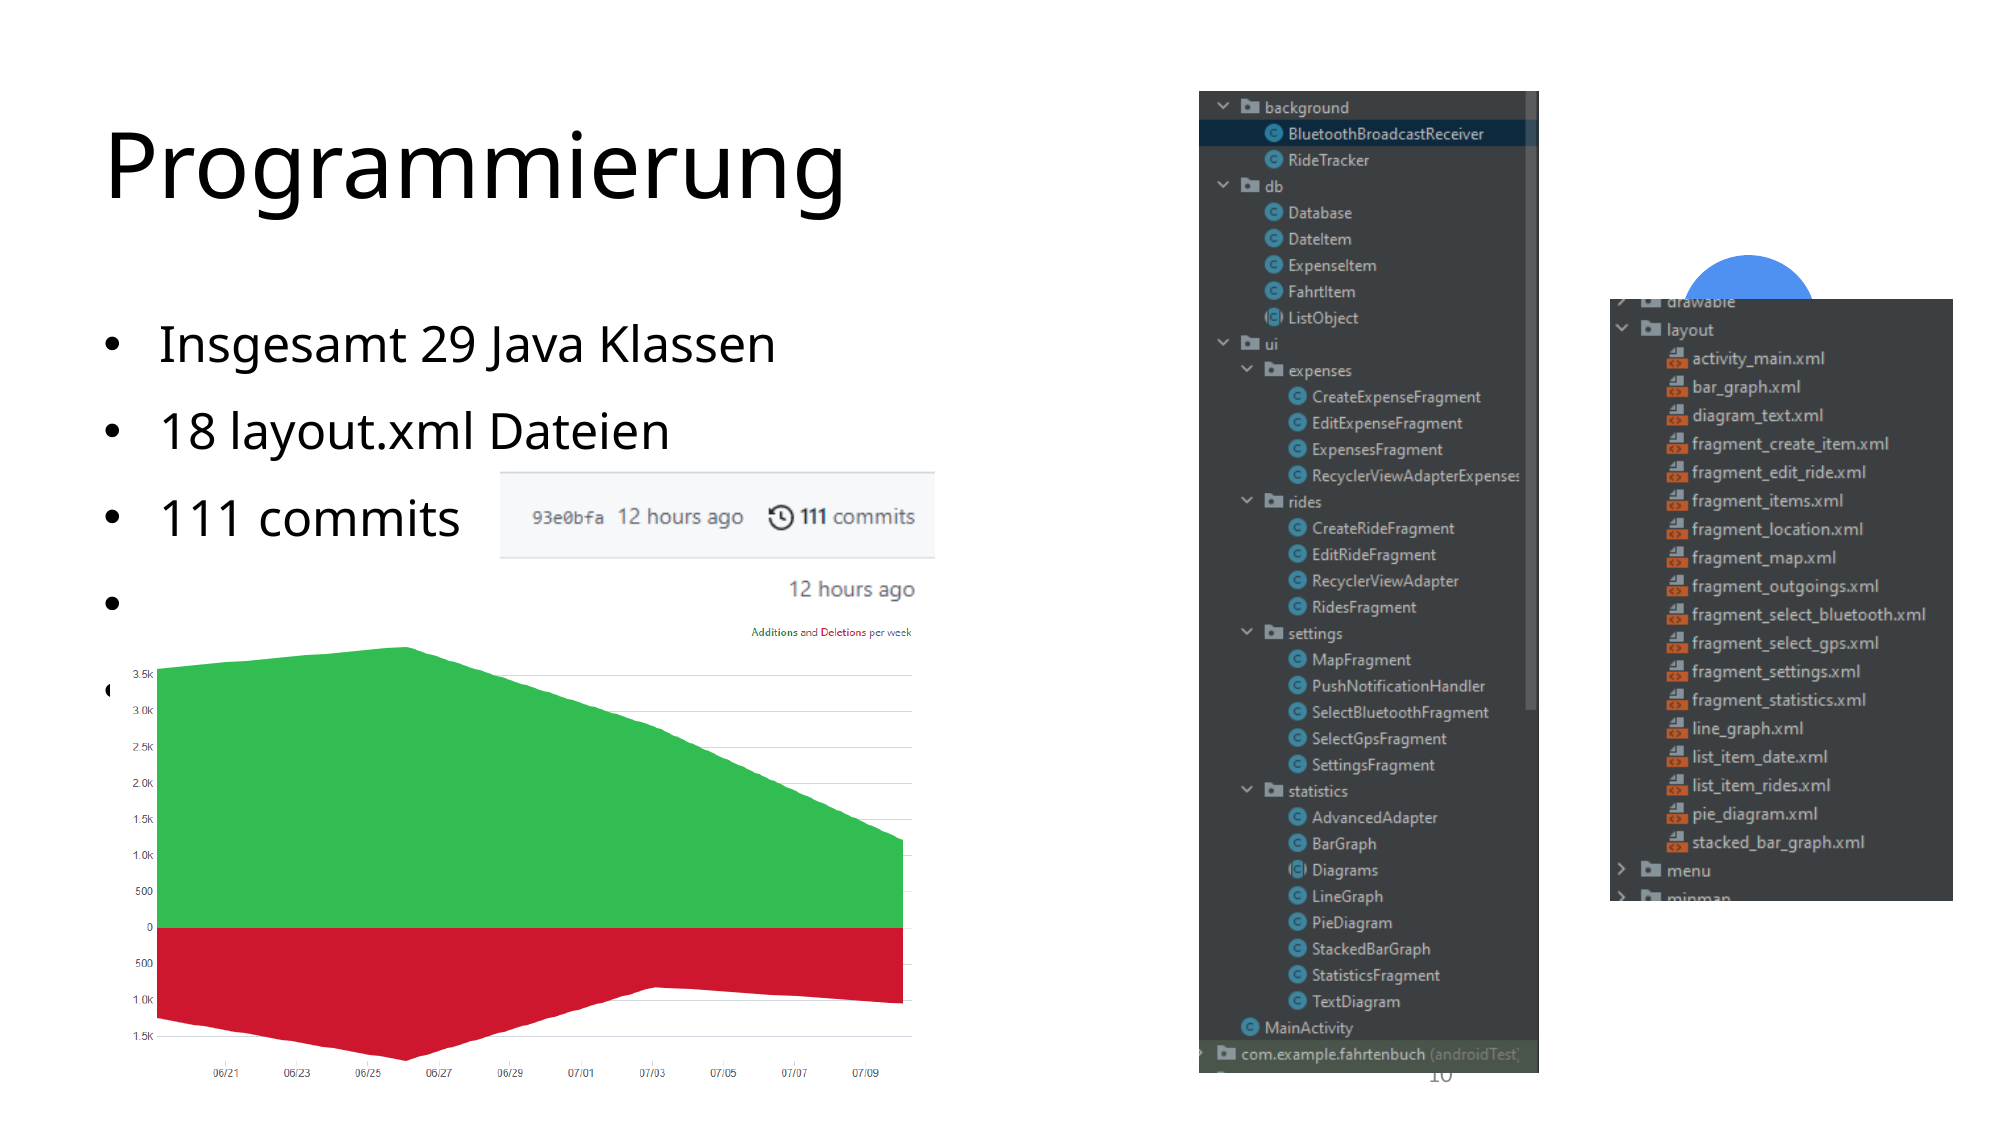

# Programmierung
Insgesamt 29 Java Klassen
18 layout.xml Dateien
111 commits